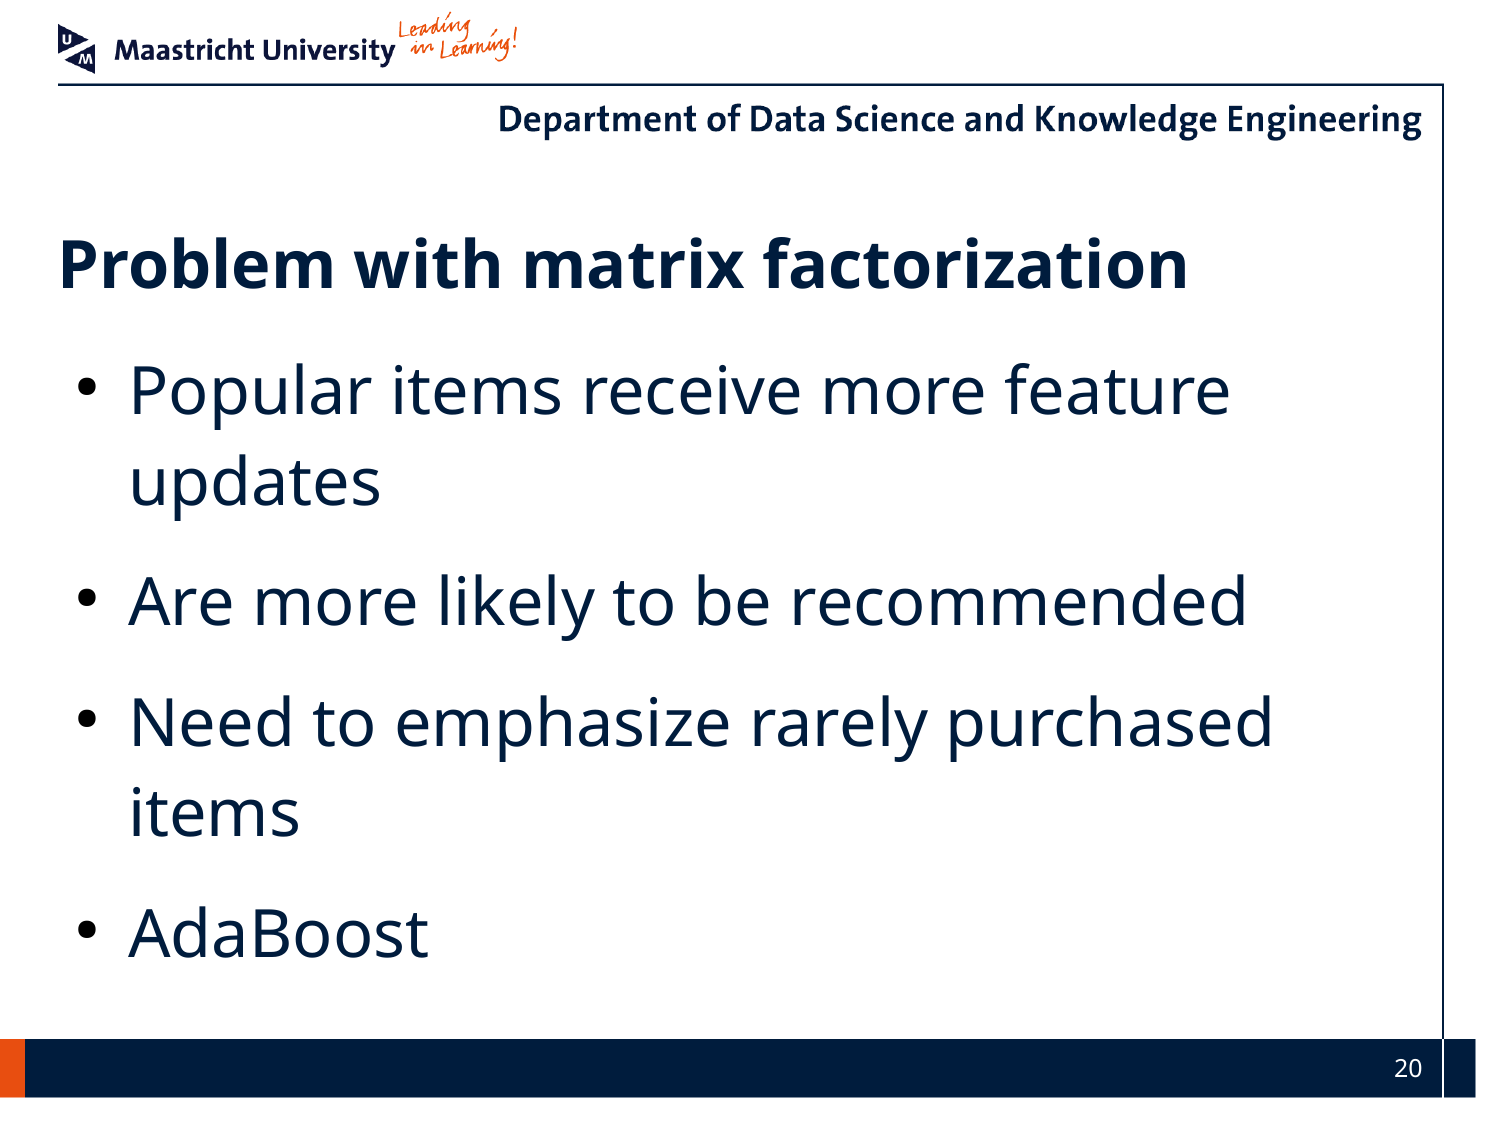

# Problem with matrix factorization
Popular items receive more feature updates
Are more likely to be recommended
Need to emphasize rarely purchased items
AdaBoost